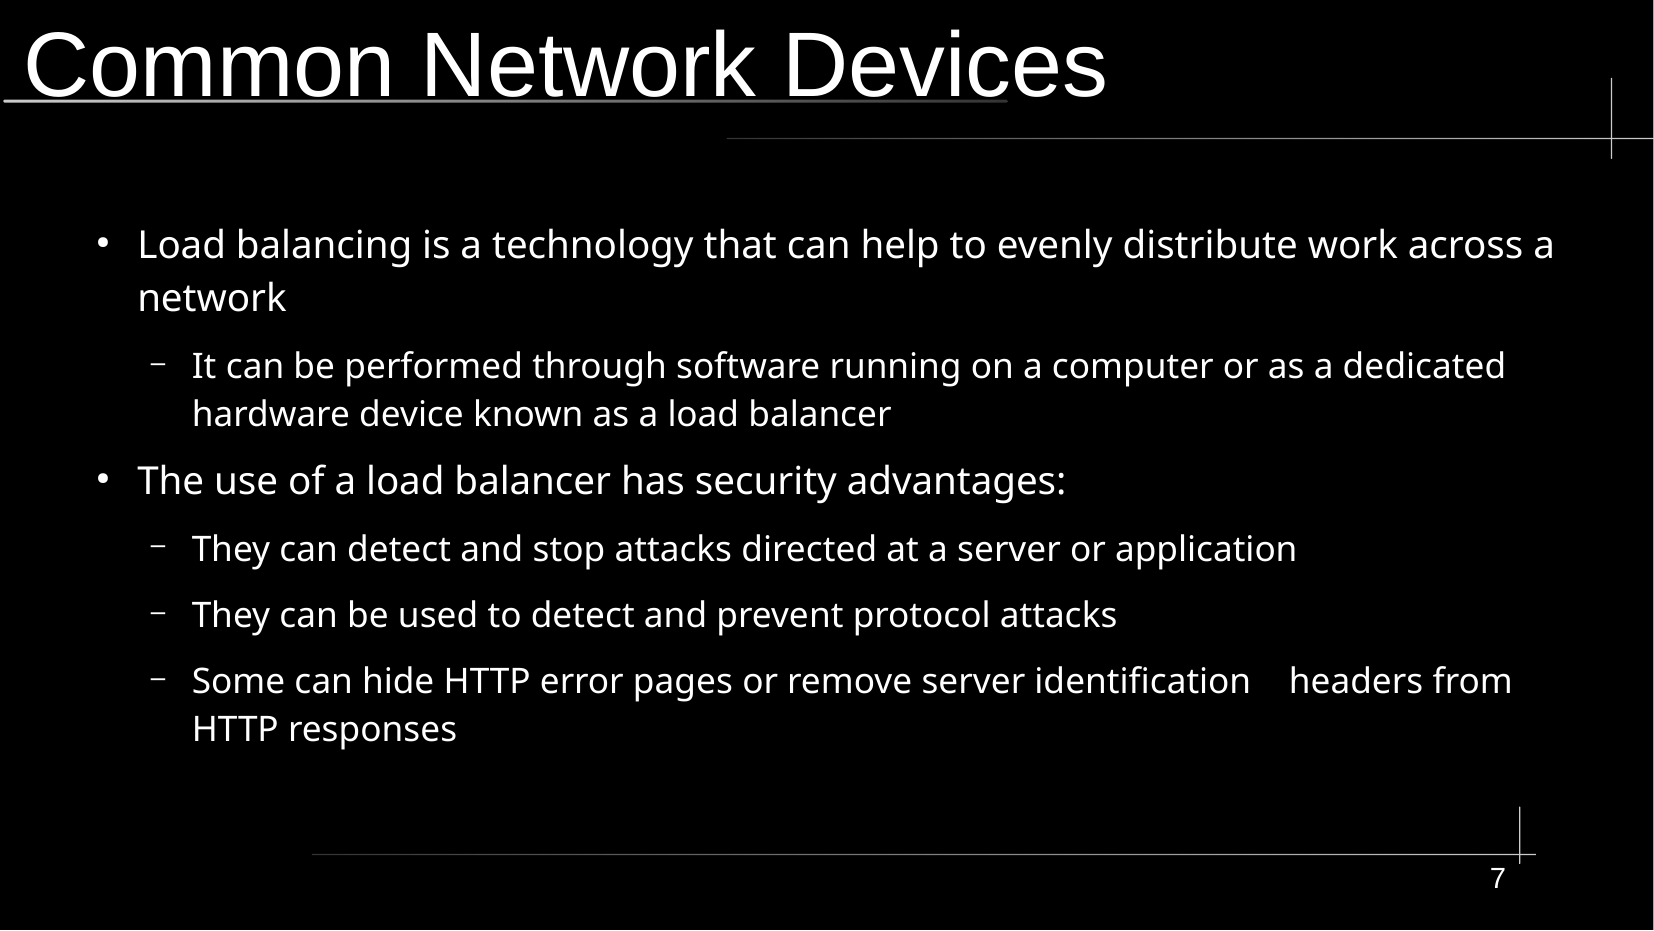

# Common Network Devices
Load balancing is a technology that can help to evenly distribute work across a network
It can be performed through software running on a computer or as a dedicated hardware device known as a load balancer
The use of a load balancer has security advantages:
They can detect and stop attacks directed at a server or application
They can be used to detect and prevent protocol attacks
Some can hide HTTP error pages or remove server identification 	headers from HTTP responses
7